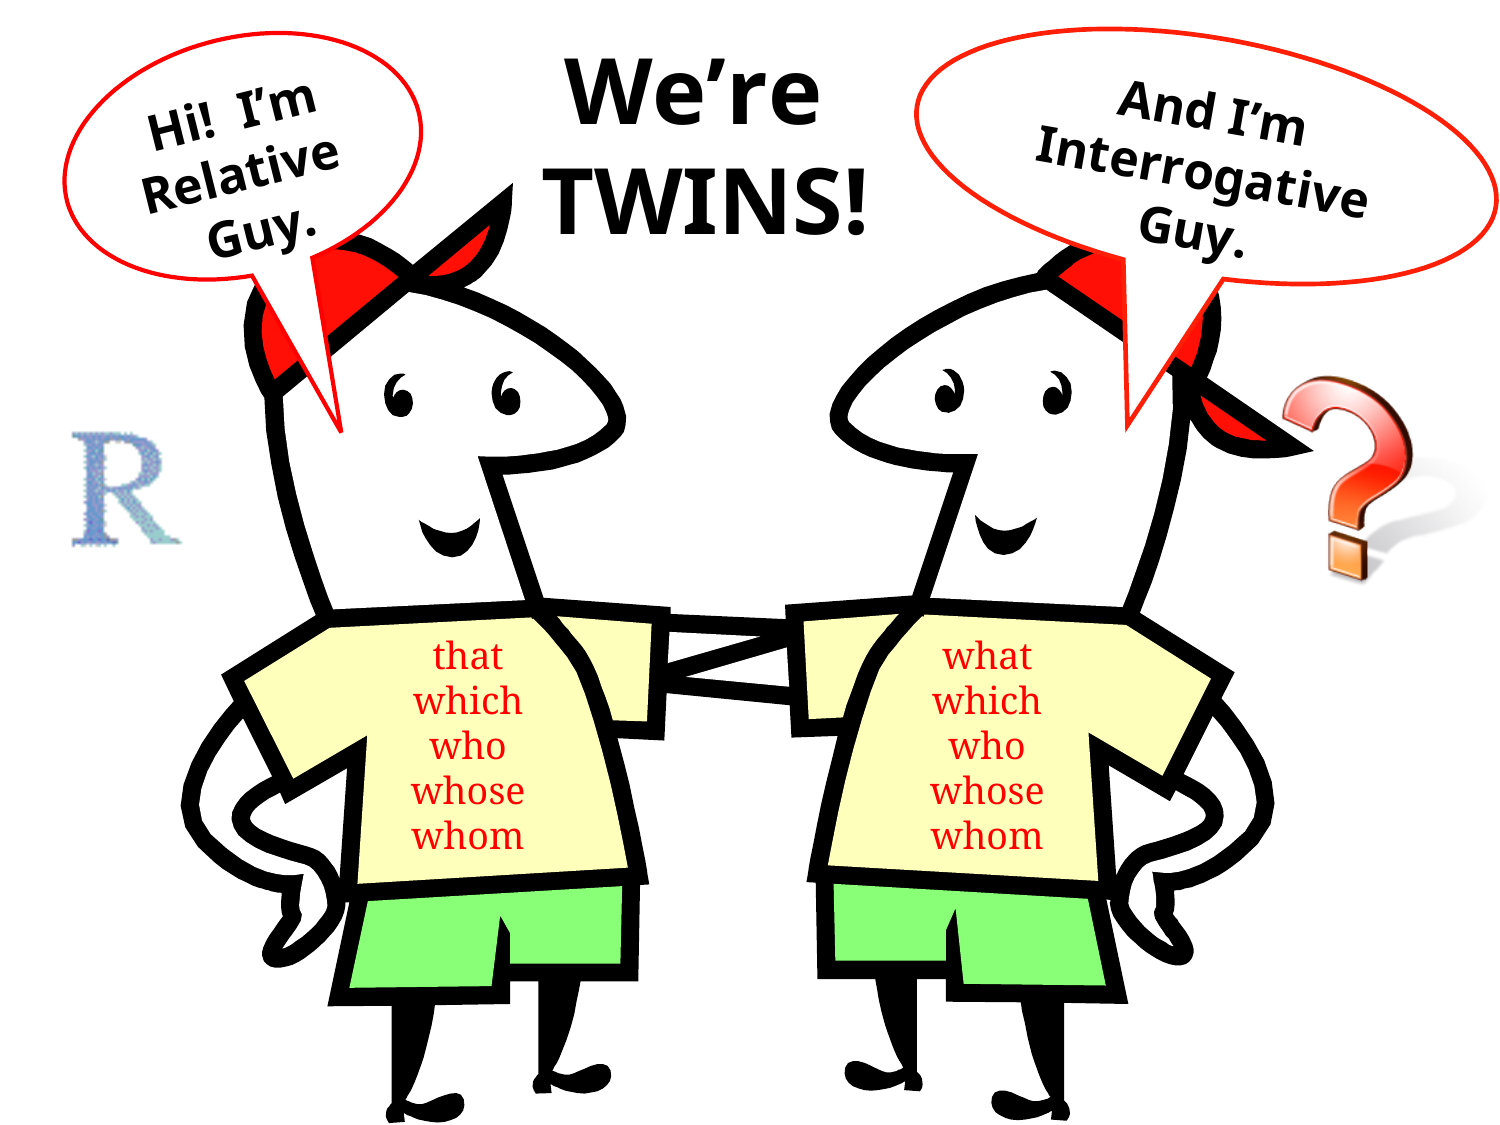

Hi! I’m Relative
Guy.
We’re
 TWINS!
And I’m Interrogative Guy.
Relative
that
which
who
whose
whom
what
which
who
whose
whom